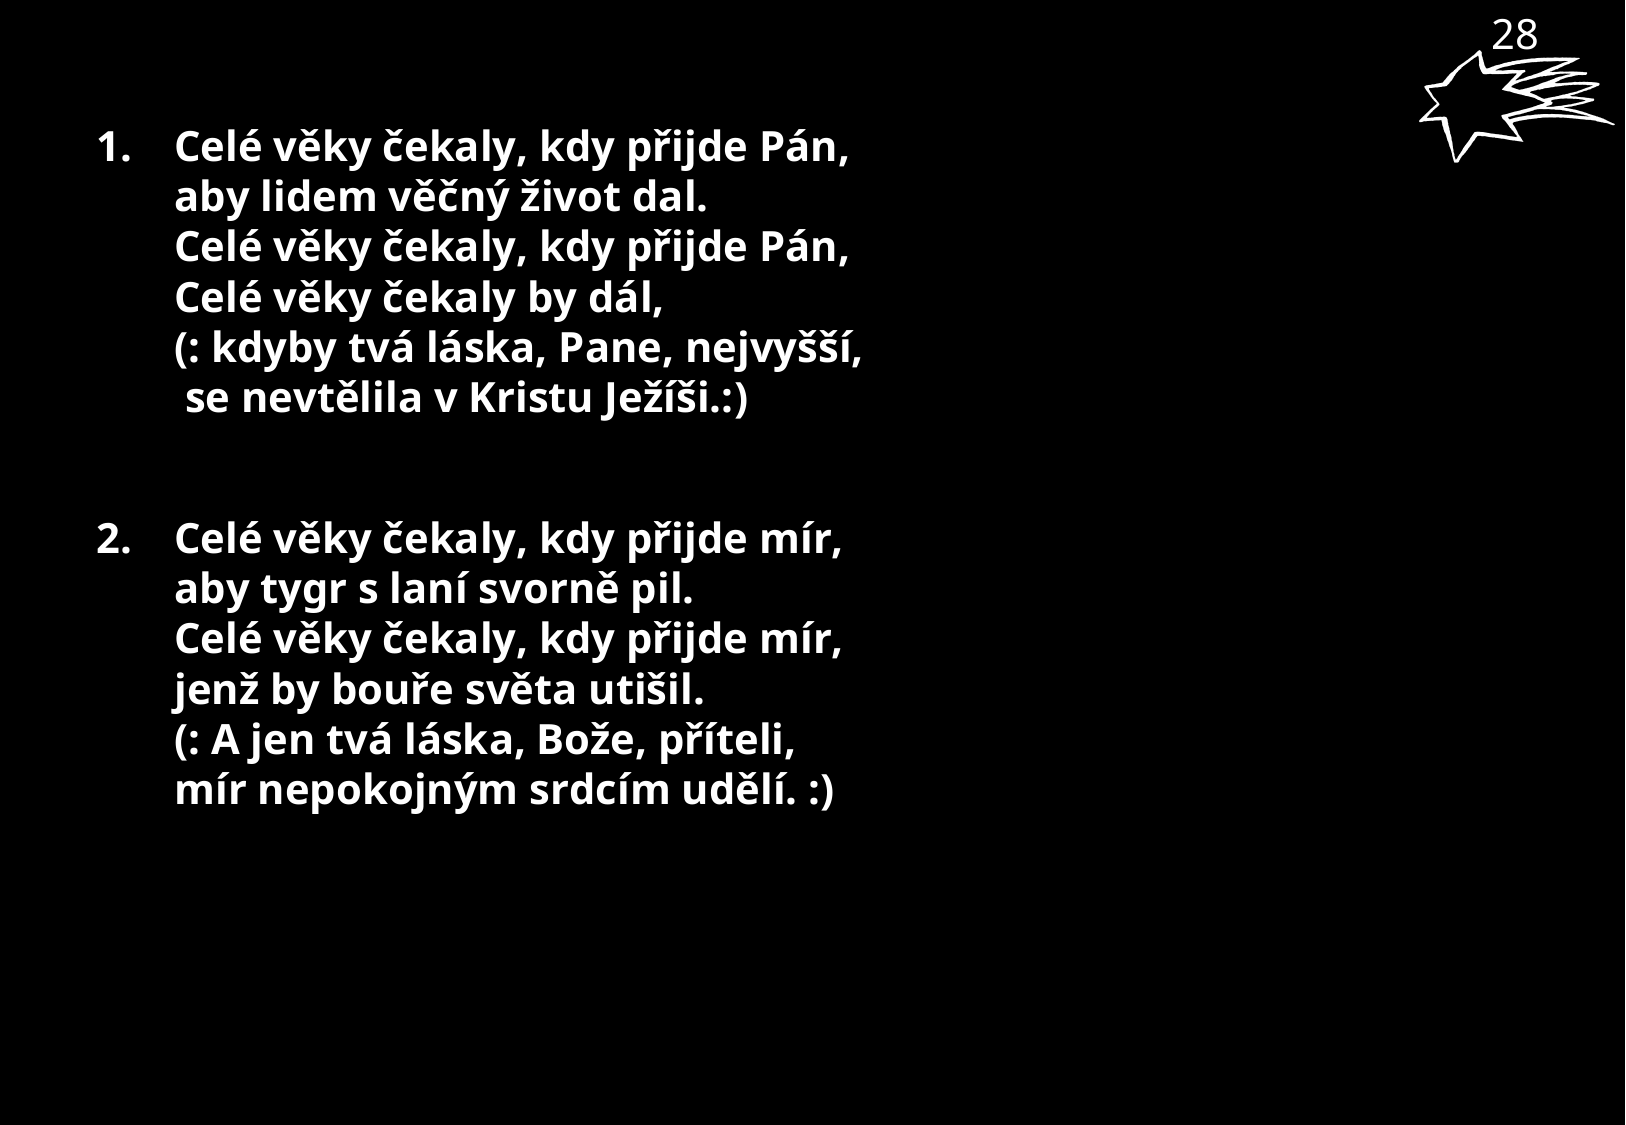

28
# 1. 	Celé věky čekaly, kdy přijde Pán, aby lidem věčný život dal. Celé věky čekaly, kdy přijde Pán, Celé věky čekaly by dál, (: kdyby tvá láska, Pane, nejvyšší, se nevtělila v Kristu Ježíši.:)
2. 	Celé věky čekaly, kdy přijde mír,
aby tygr s laní svorně pil.
Celé věky čekaly, kdy přijde mír,
jenž by bouře světa utišil.
(: A jen tvá láska, Bože, příteli,
mír nepokojným srdcím udělí. :)